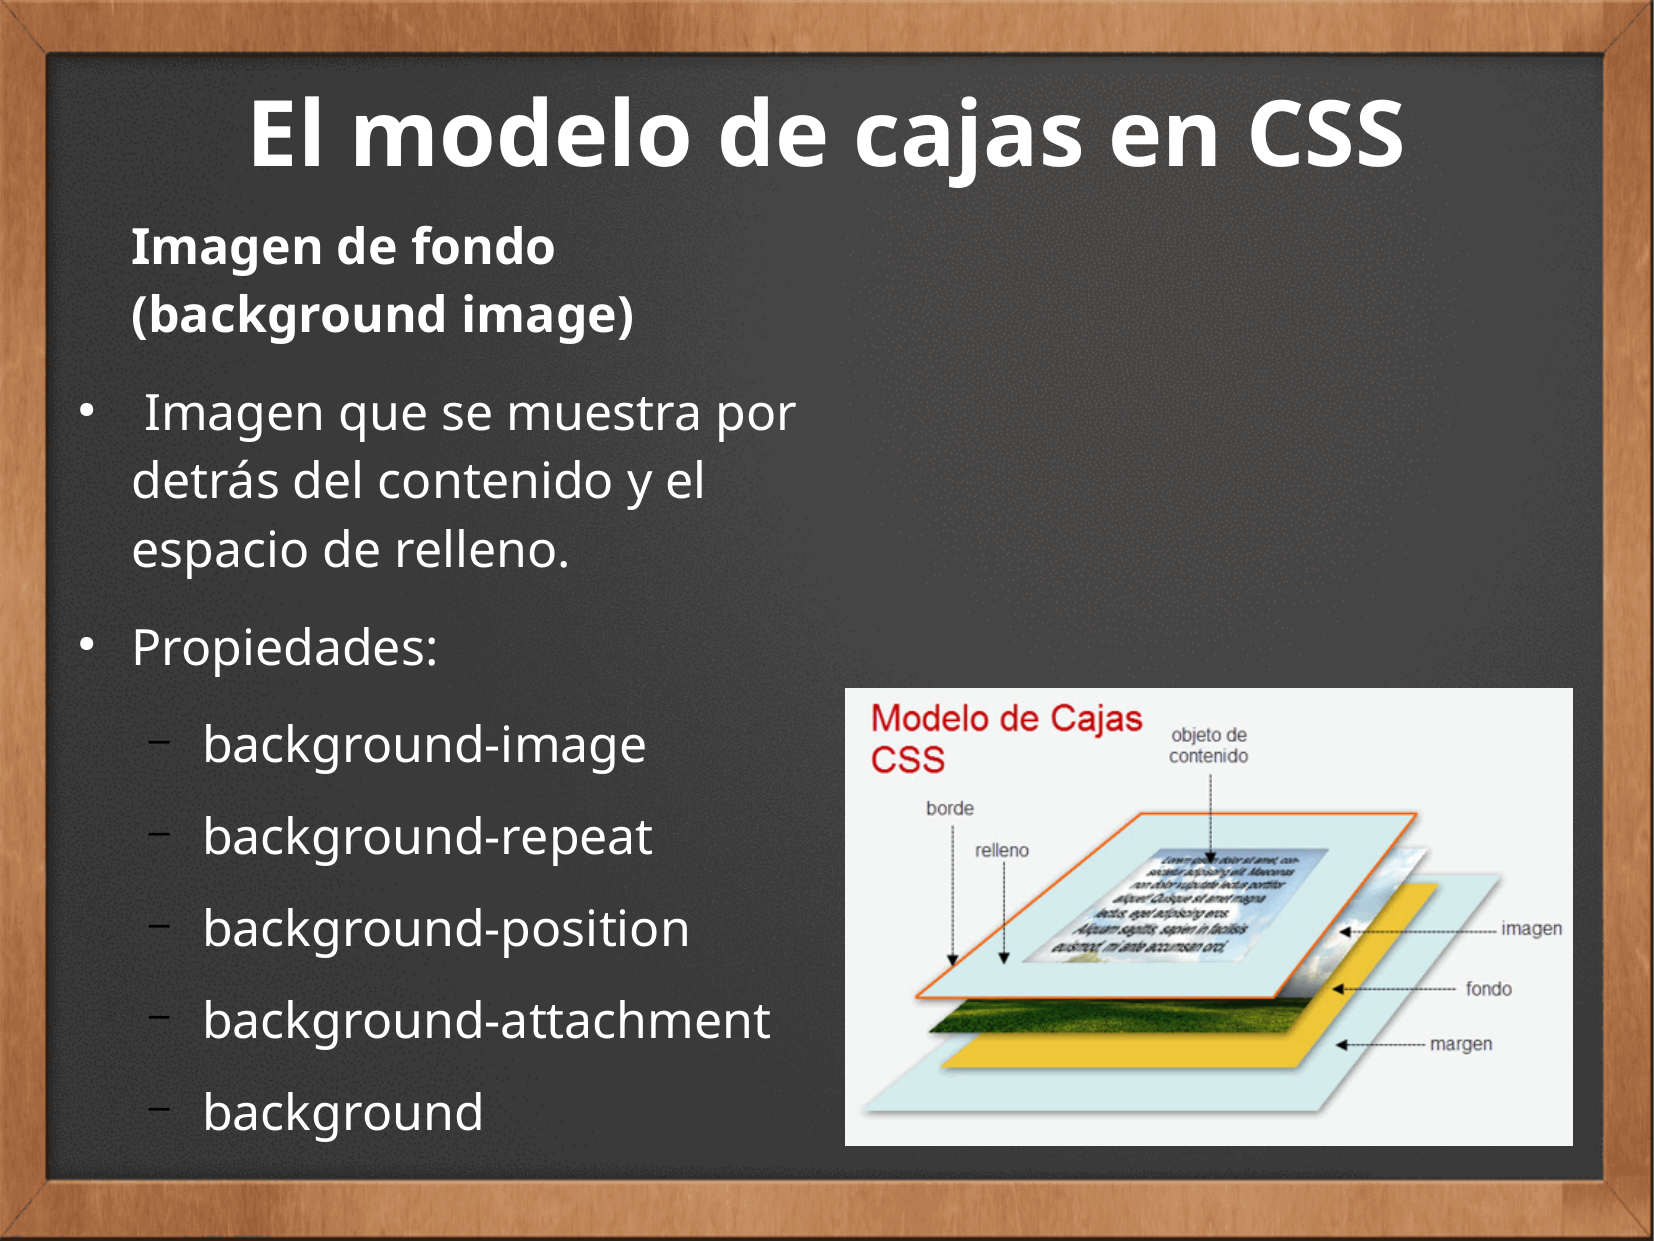

El modelo de cajas en CSS
# Imagen de fondo (background image)
 Imagen que se muestra por detrás del contenido y el espacio de relleno.
Propiedades:
background-image
background-repeat
background-position
background-attachment
background